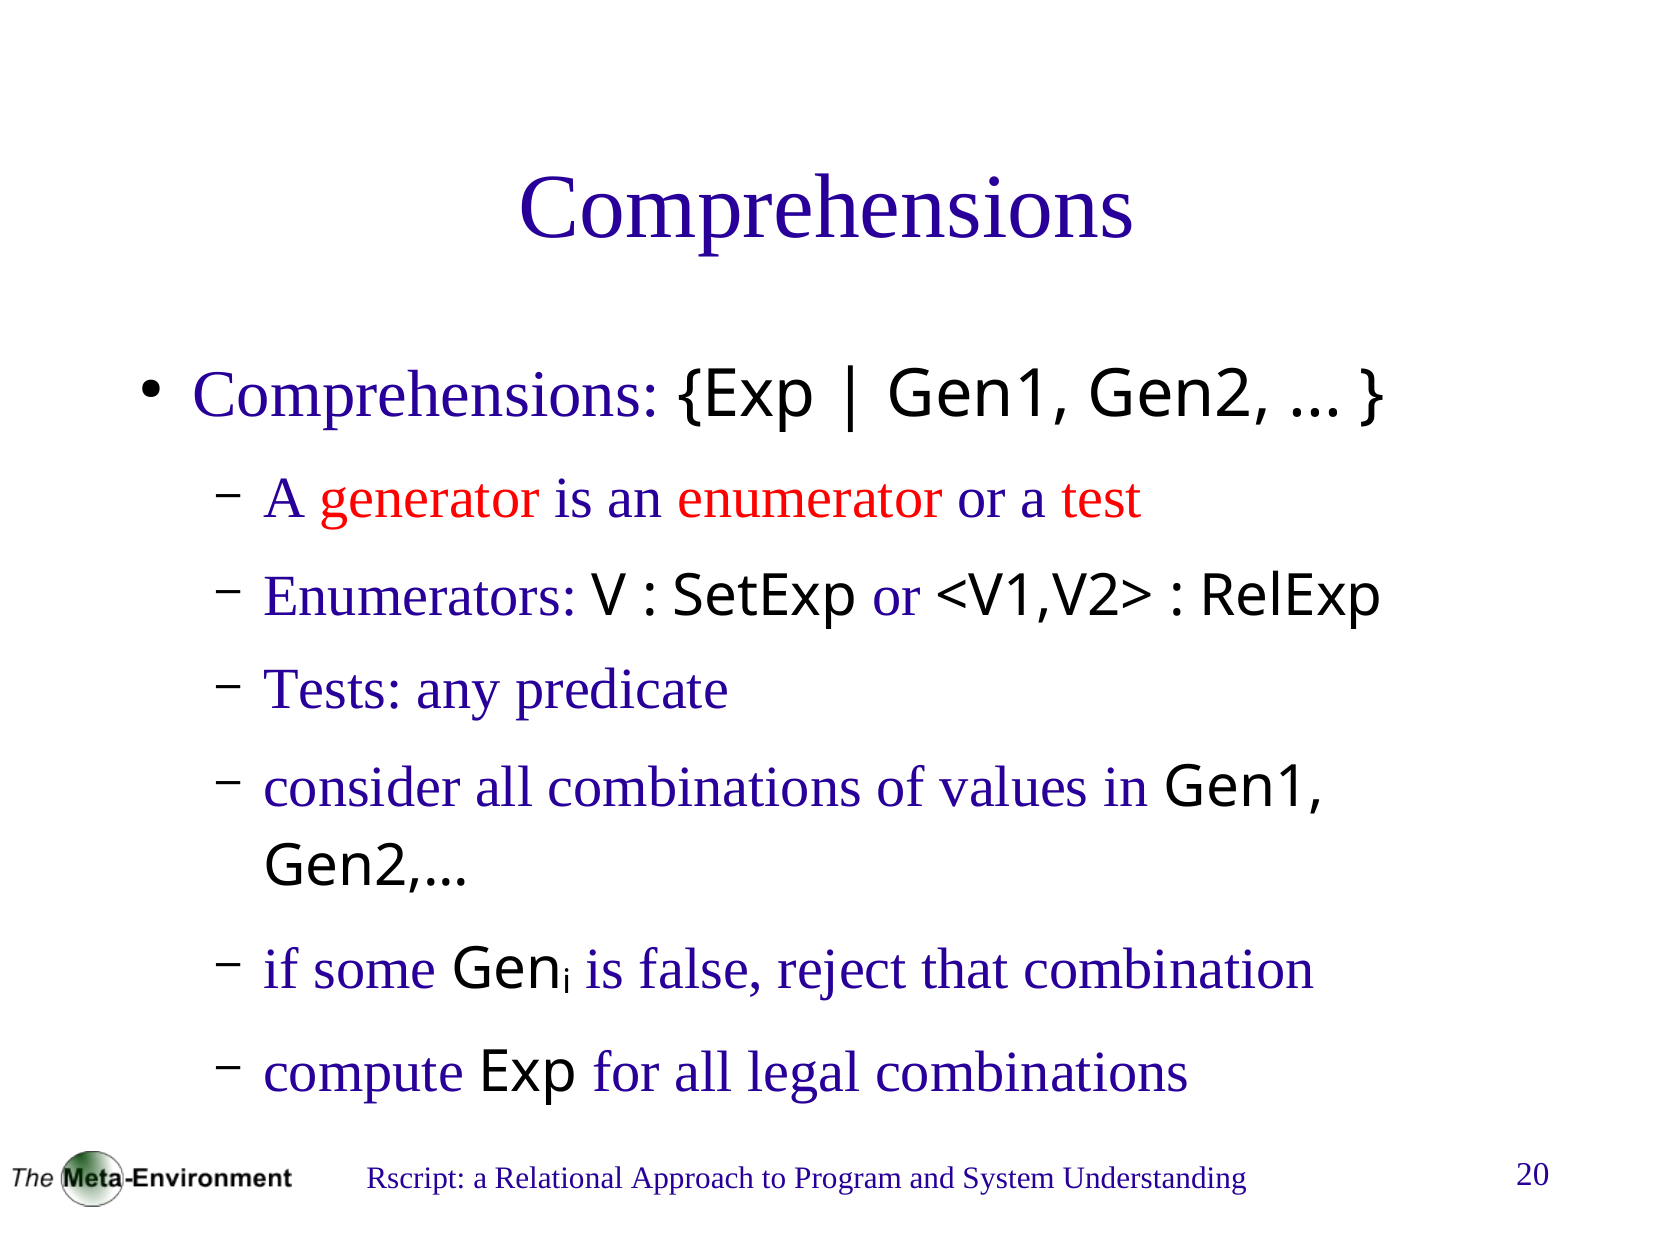

# Comprehensions
Comprehensions: {Exp | Gen1, Gen2, ... }
A generator is an enumerator or a test
Enumerators: V : SetExp or <V1,V2> : RelExp
Tests: any predicate
consider all combinations of values in Gen1, Gen2,...
if some Geni is false, reject that combination
compute Exp for all legal combinations